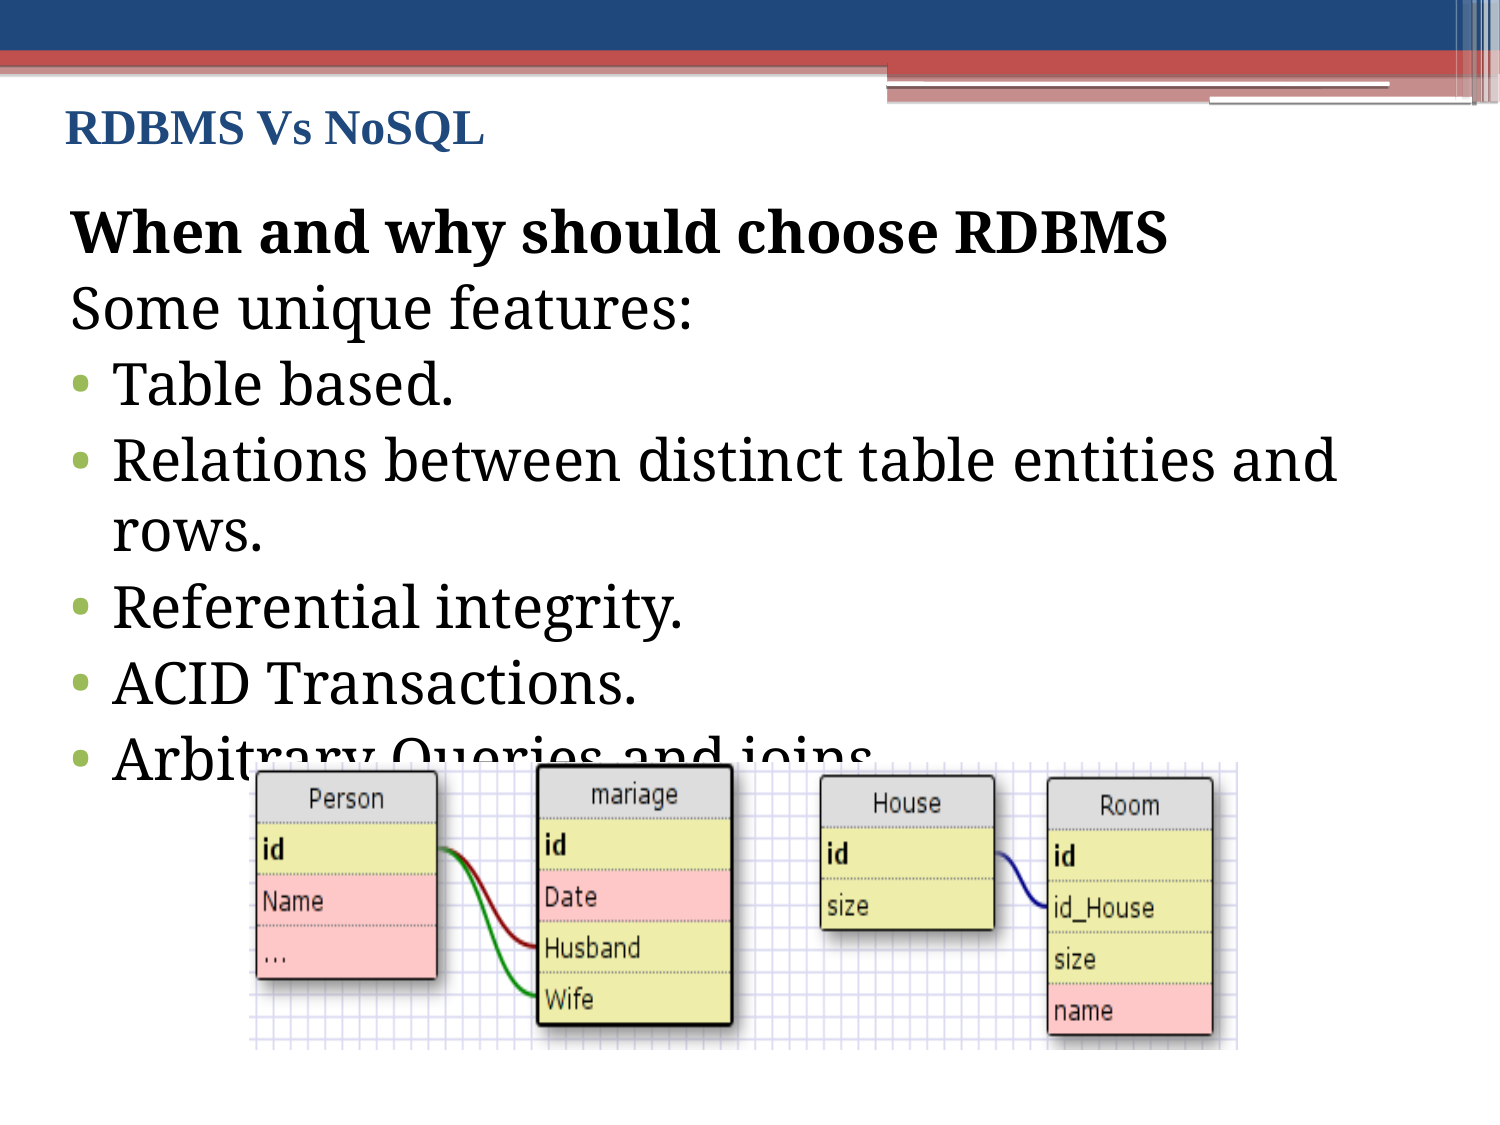

# RDBMS Vs NoSQL
When and why should choose RDBMS
Some unique features:
Table based.
Relations between distinct table entities and rows.
Referential integrity.
ACID Transactions.
Arbitrary Queries and joins.